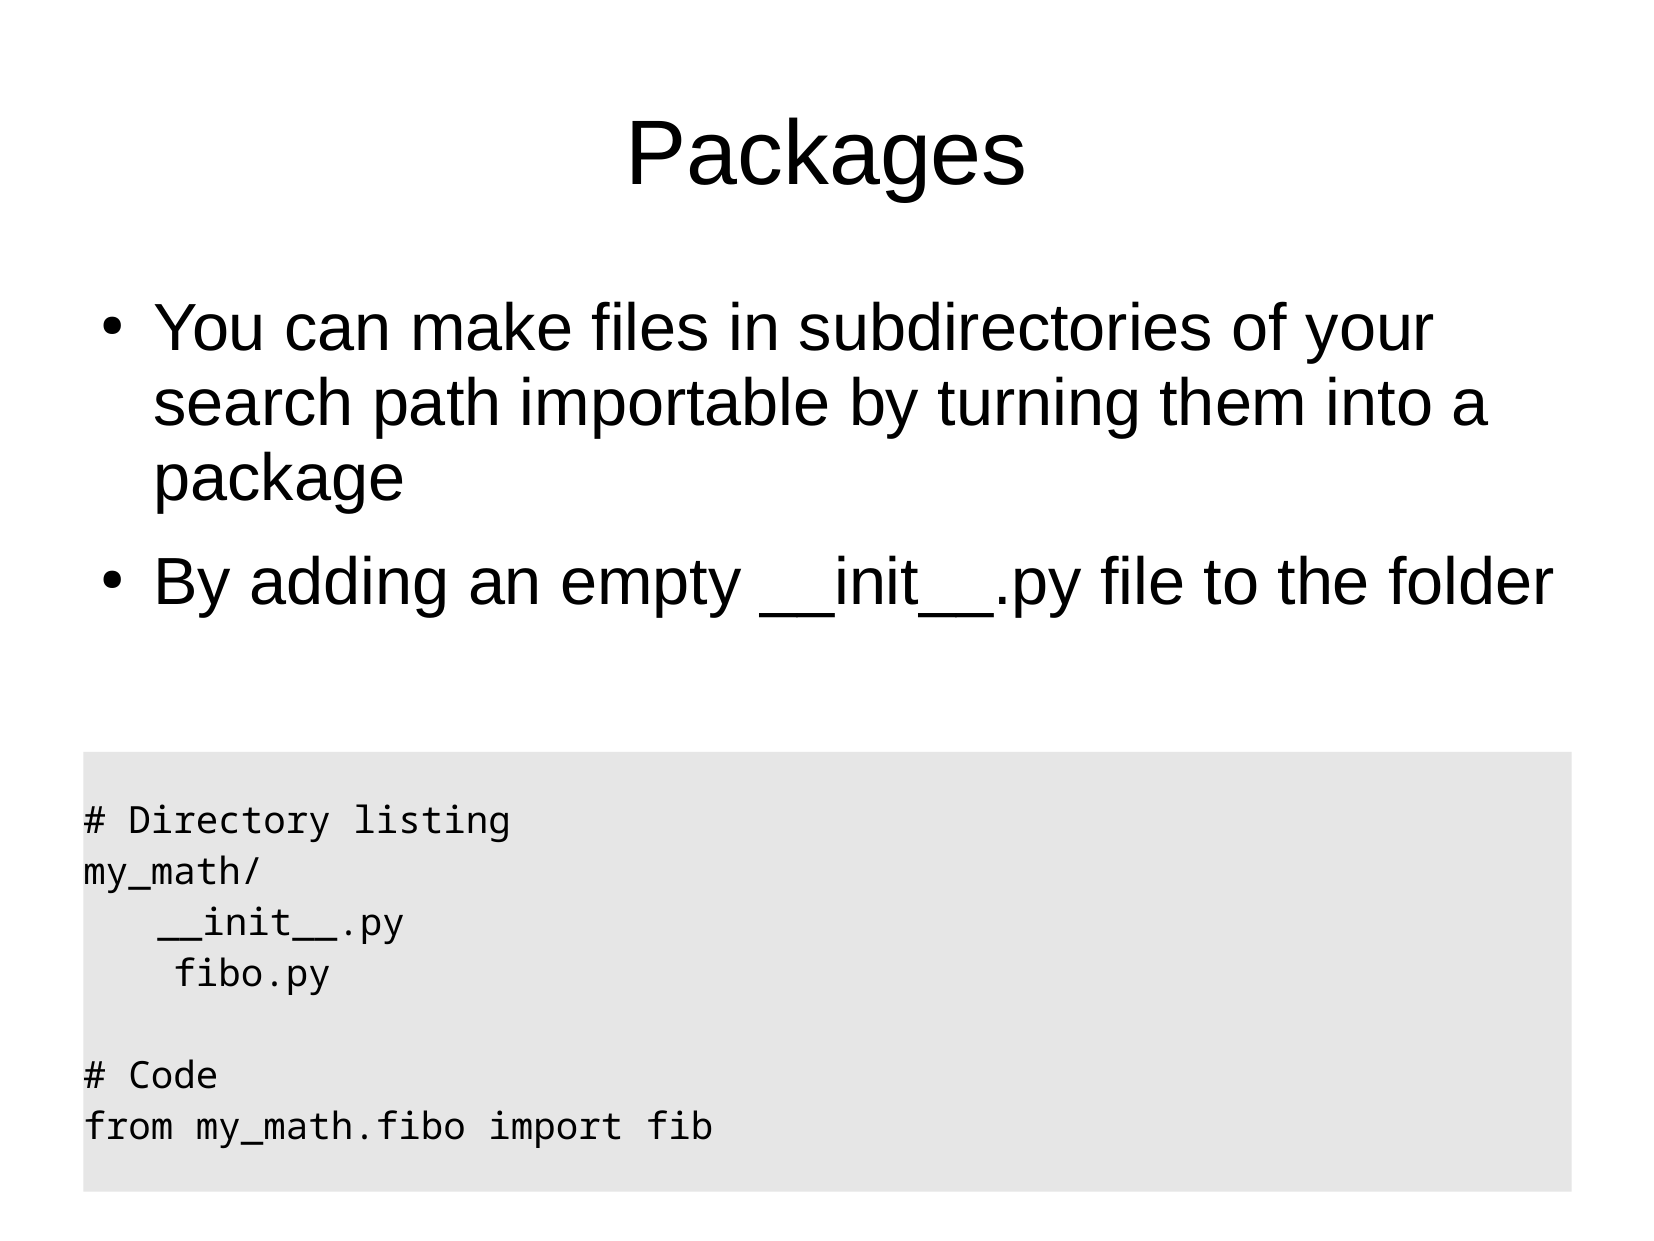

# Packages
You can make files in subdirectories of your search path importable by turning them into a package
By adding an empty __init__.py file to the folder
# Directory listing
my_math/
	__init__.py
 fibo.py
# Code
from my_math.fibo import fib